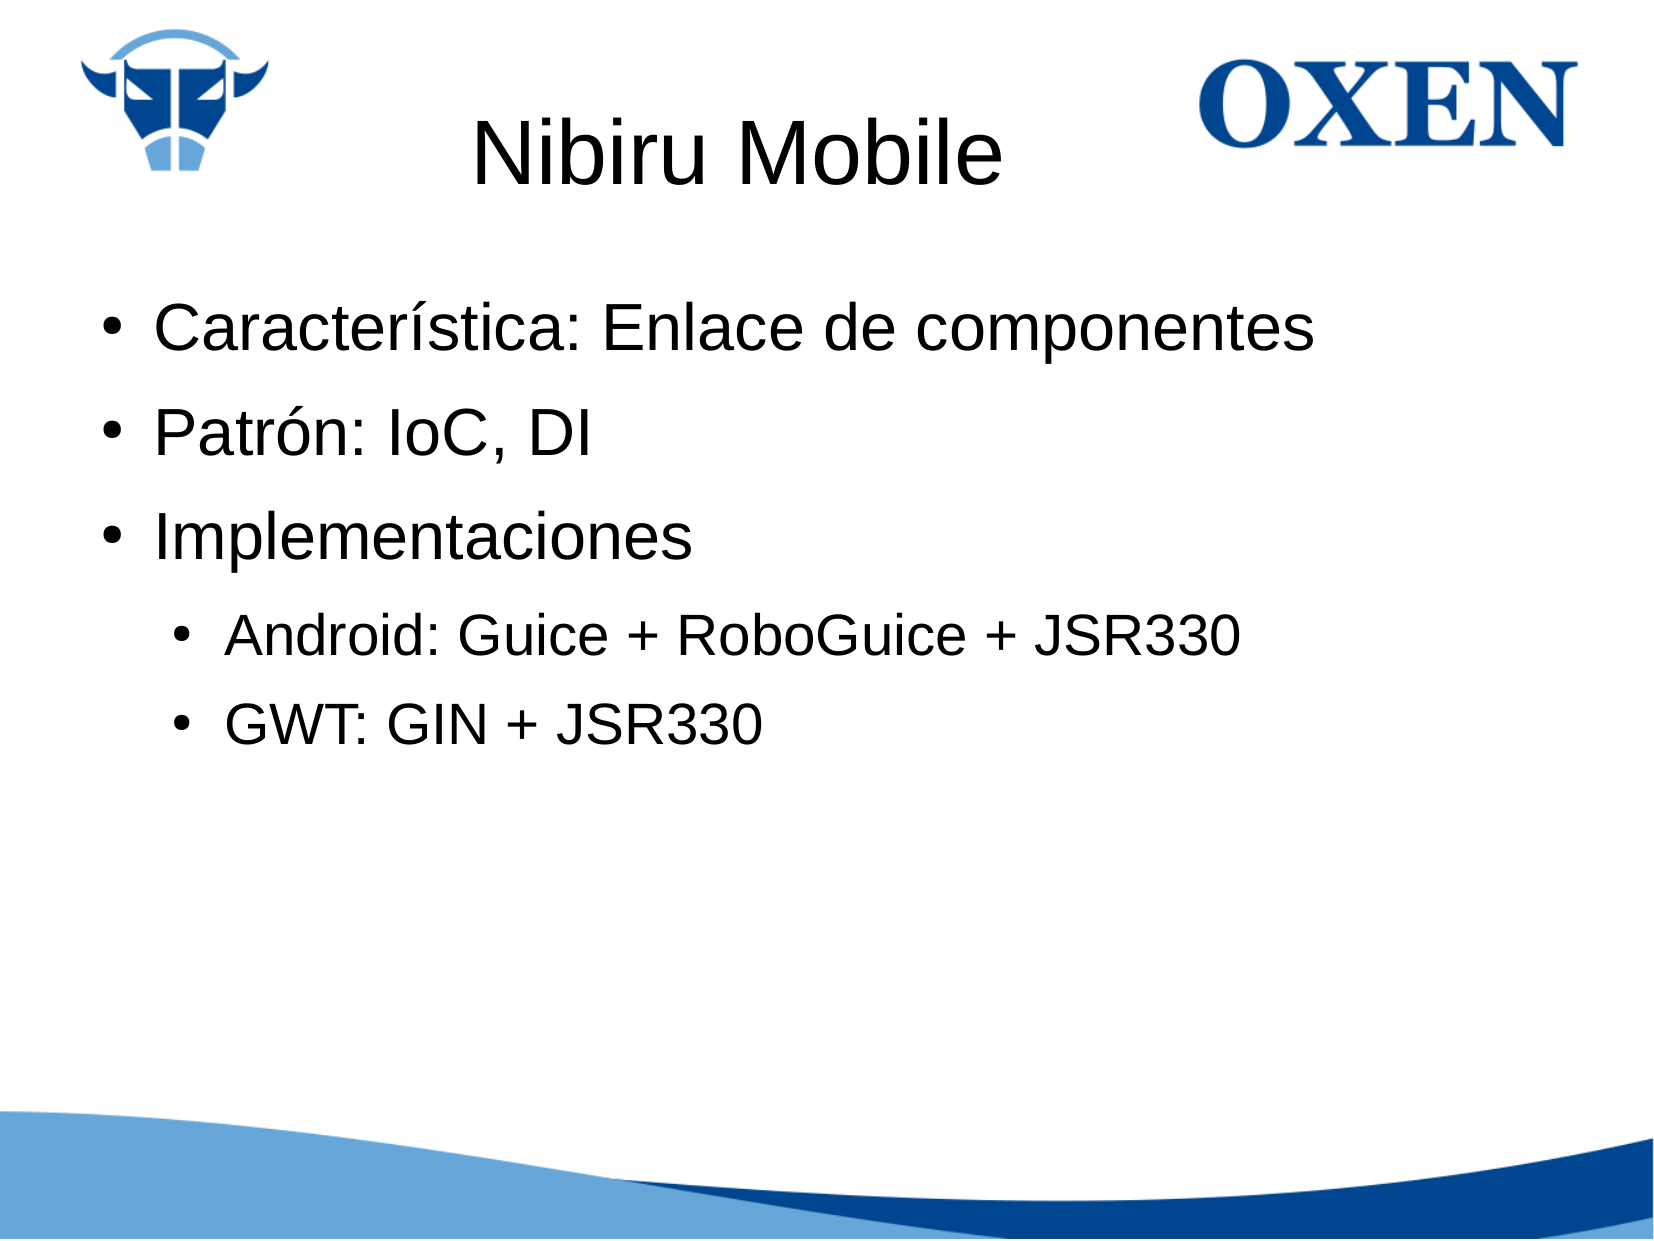

# Nibiru Mobile
Característica: Enlace de componentes
Patrón: IoC, DI
Implementaciones
Android: Guice + RoboGuice + JSR330
GWT: GIN + JSR330